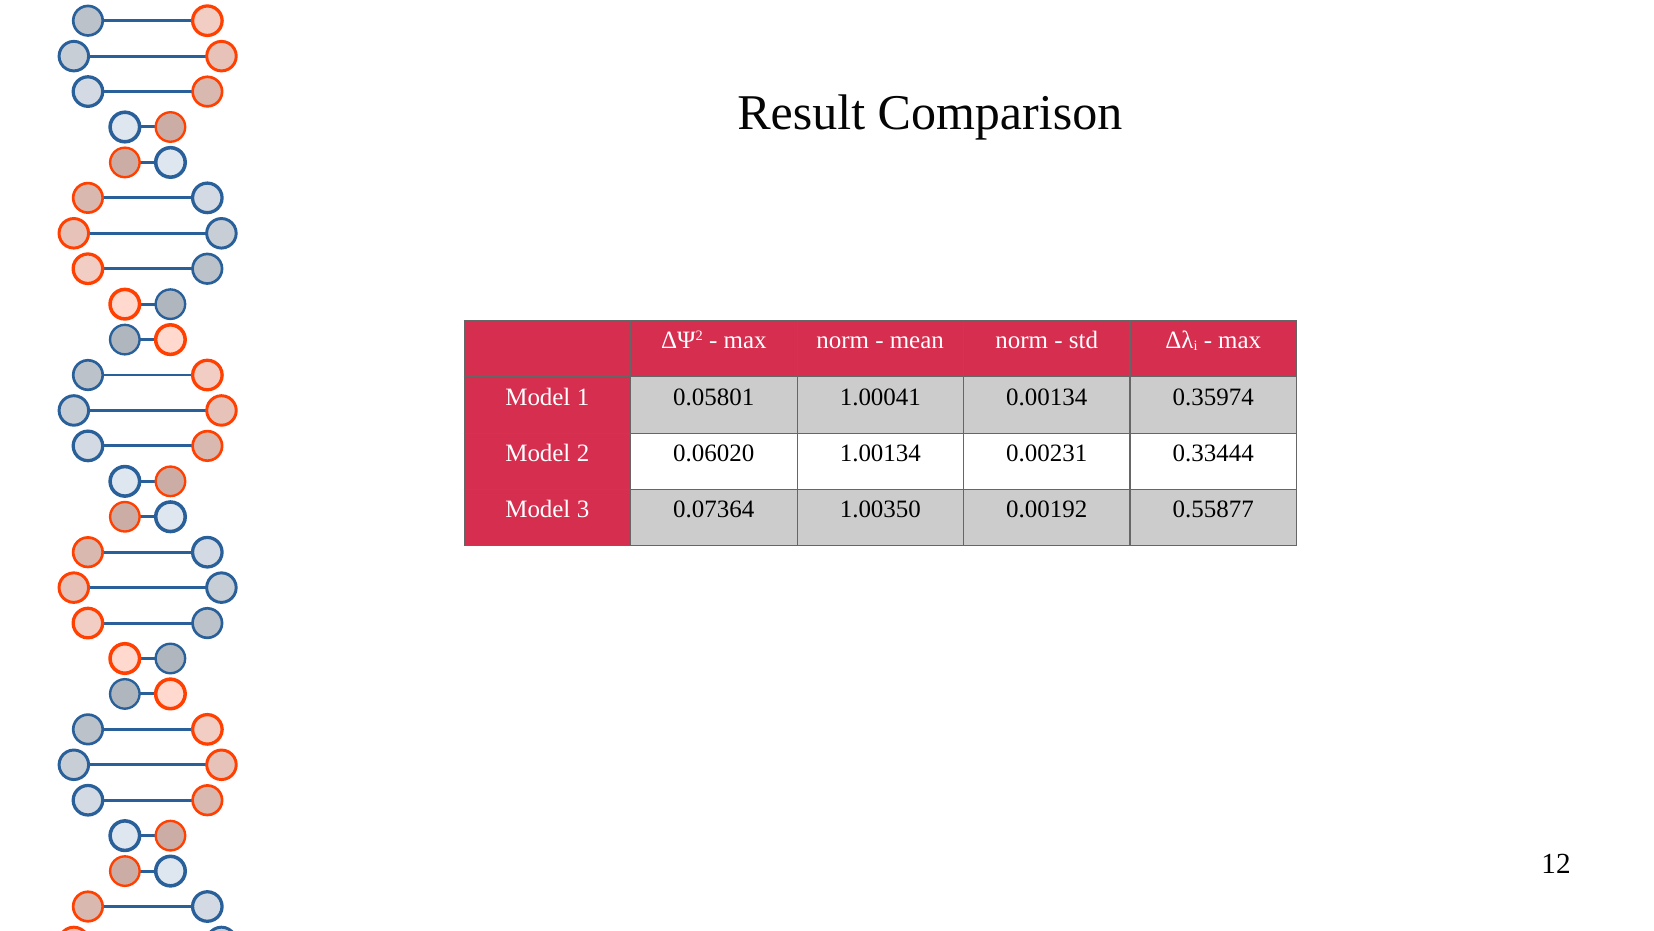

# Result Comparison
| | ΔΨ2 - max | norm - mean | norm - std | Δλi - max |
| --- | --- | --- | --- | --- |
| Model 1 | 0.05801 | 1.00041 | 0.00134 | 0.35974 |
| Model 2 | 0.06020 | 1.00134 | 0.00231 | 0.33444 |
| Model 3 | 0.07364 | 1.00350 | 0.00192 | 0.55877 |
12